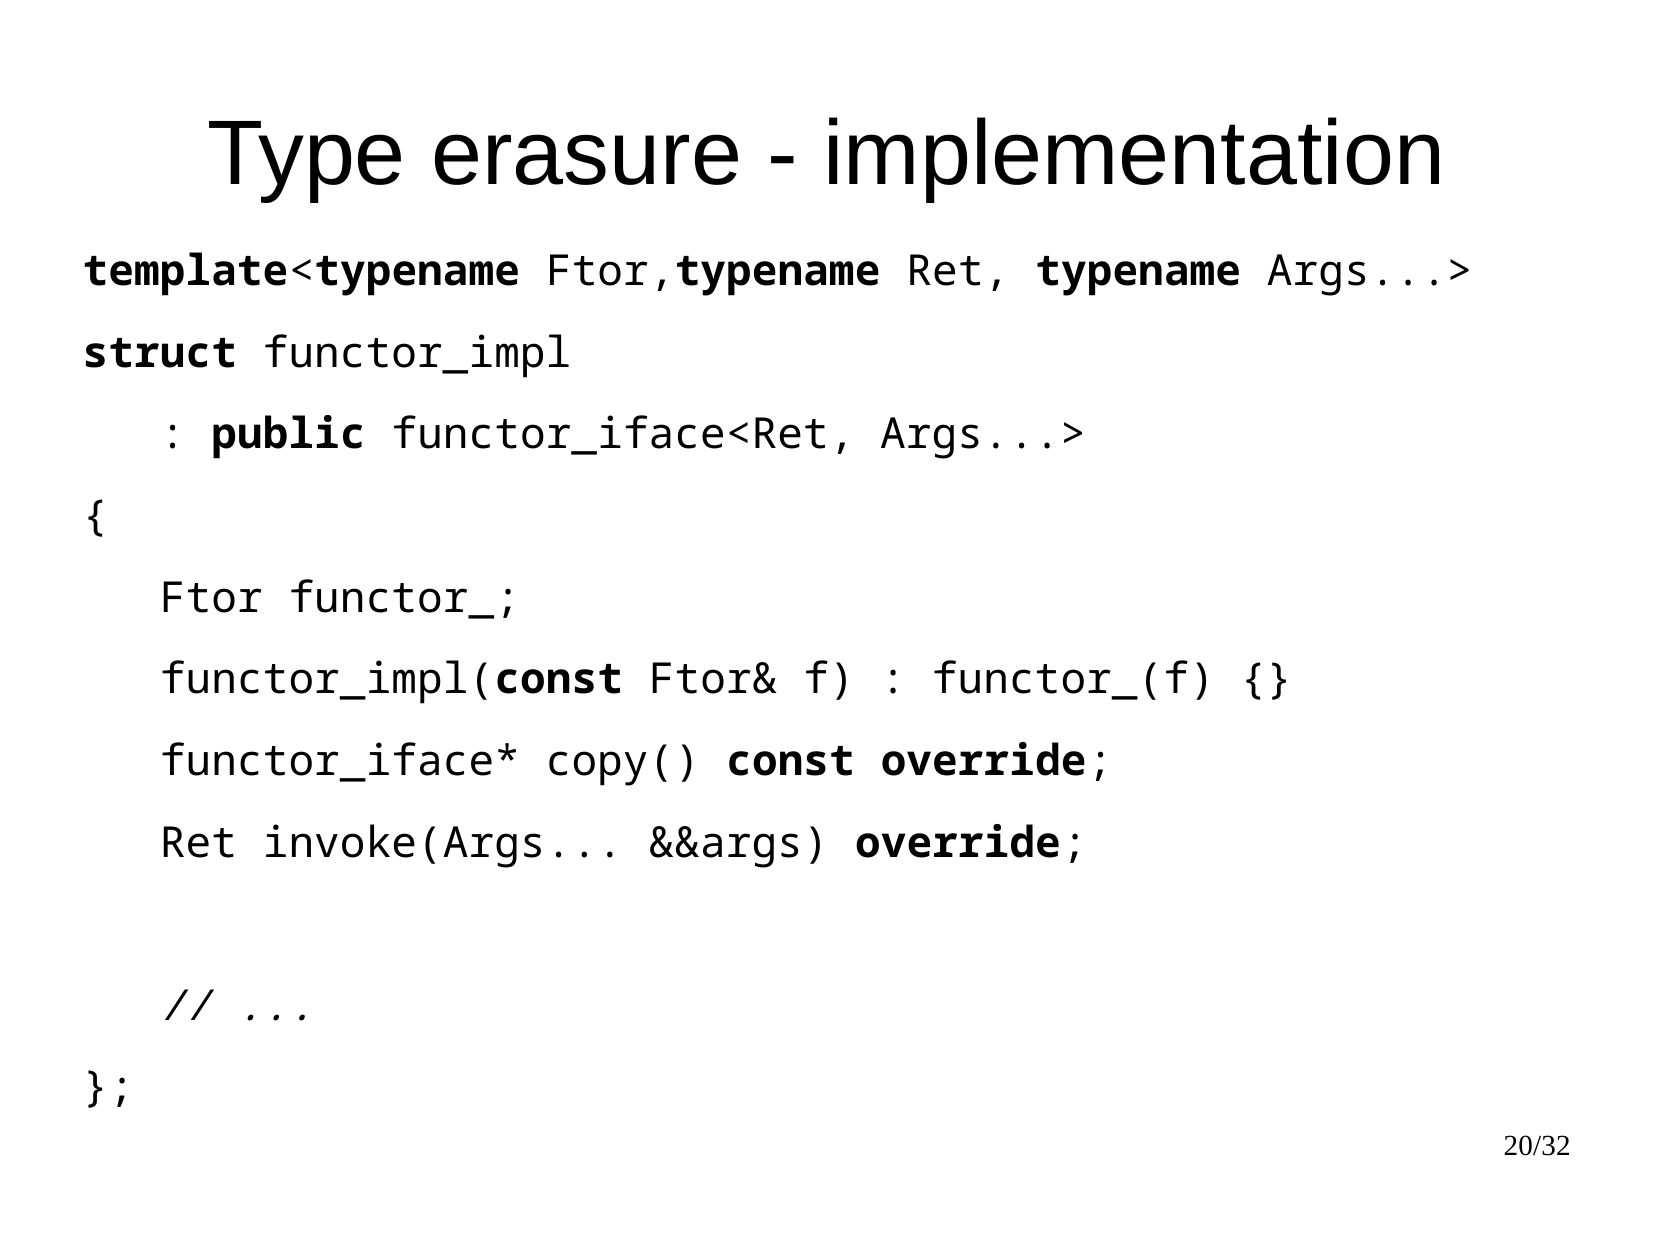

# Type erasure - implementation
template<typename Ftor,typename Ret, typename Args...>
struct functor_impl
 : public functor_iface<Ret, Args...>
{
 Ftor functor_;
 functor_impl(const Ftor& f) : functor_(f) {}
 functor_iface* copy() const override;
 Ret invoke(Args... &&args) override;
 // ...
};
20